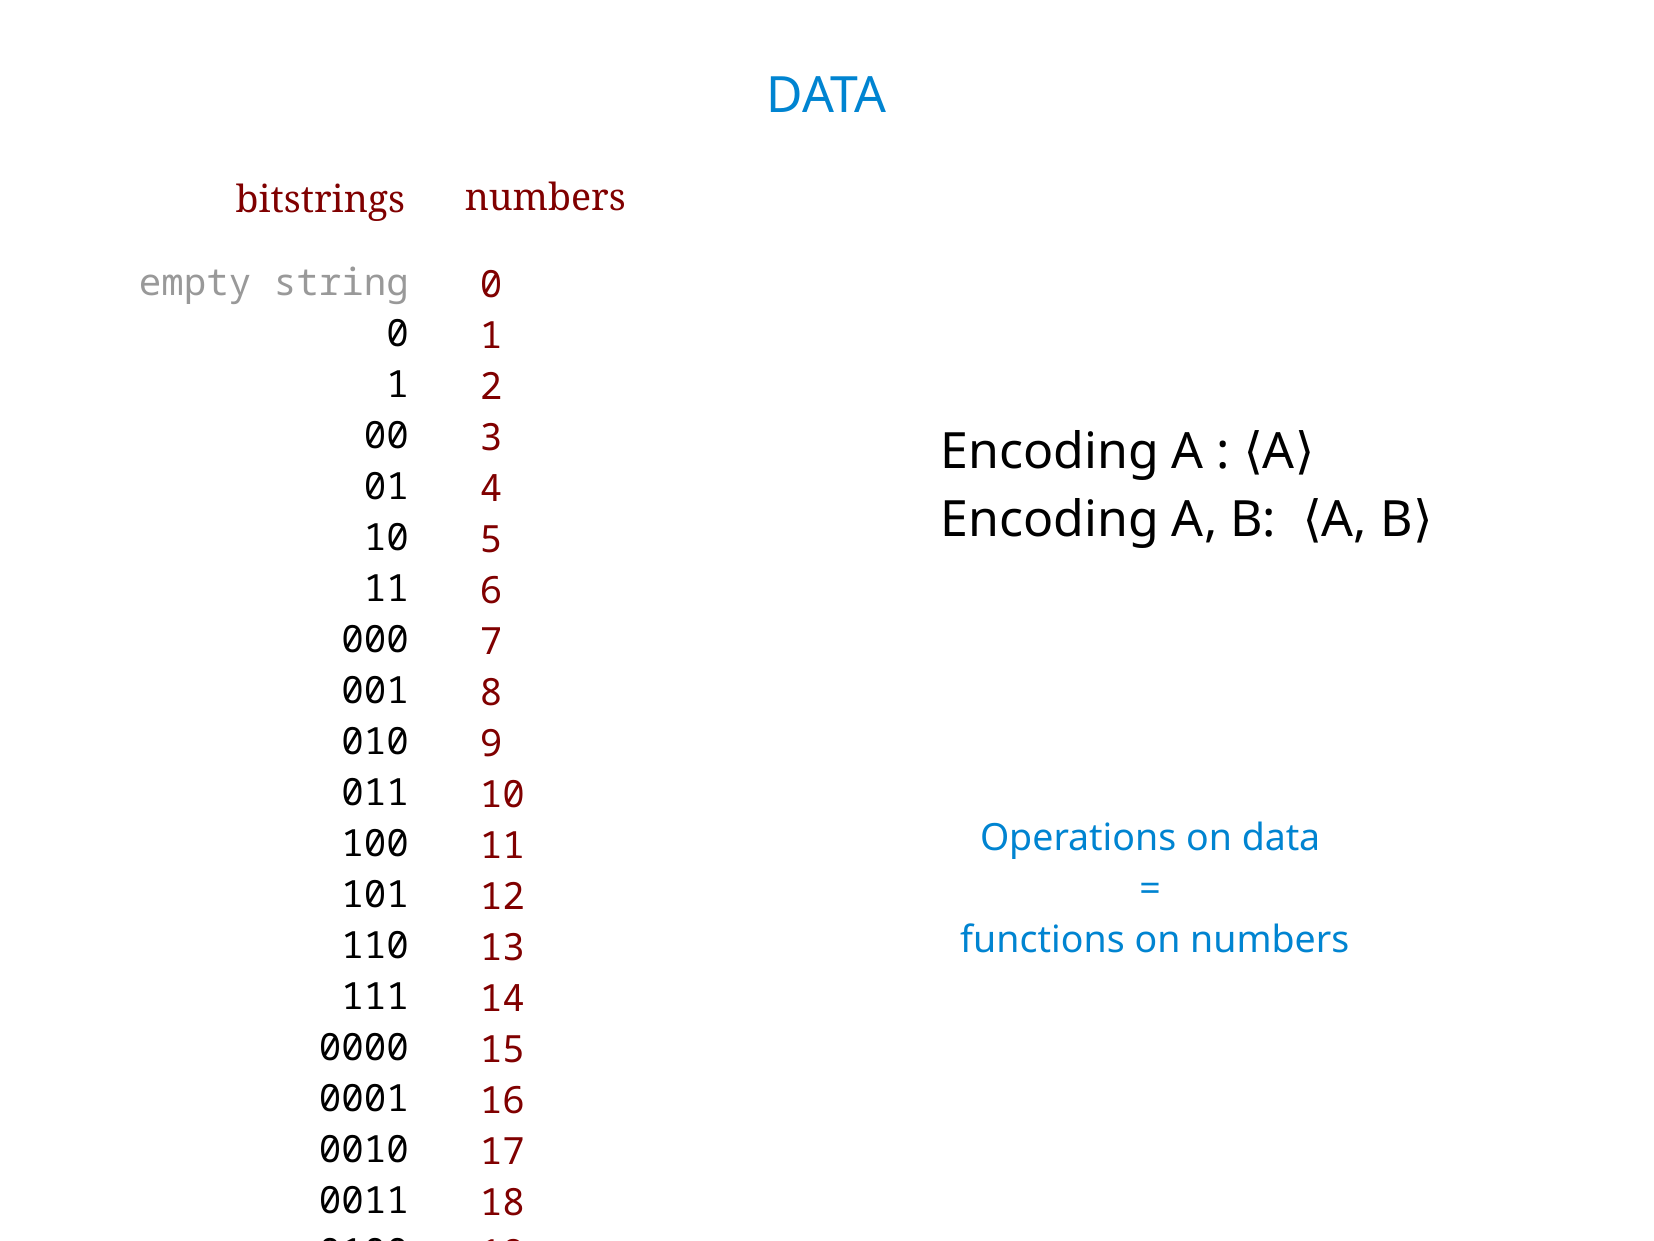

# DATA
numbers
bitstrings
empty string
0
1
00
01
10
11
000
001
010
011
100
101
110
111
0000
0001
0010
0011
0100
0101
0110
0111
1000
1001
1010
1011
1100
1101
1110
1111
00000
00001
00010
00011
0
1
2
3
4
5
6
7
8
9
10
11
12
13
14
15
16
17
18
19
20
21
22
23
24
25
26
27
28
29
Encoding A : ⟨A⟩
Encoding A, B: ⟨A, B⟩
Operations on data
=
functions on numbers